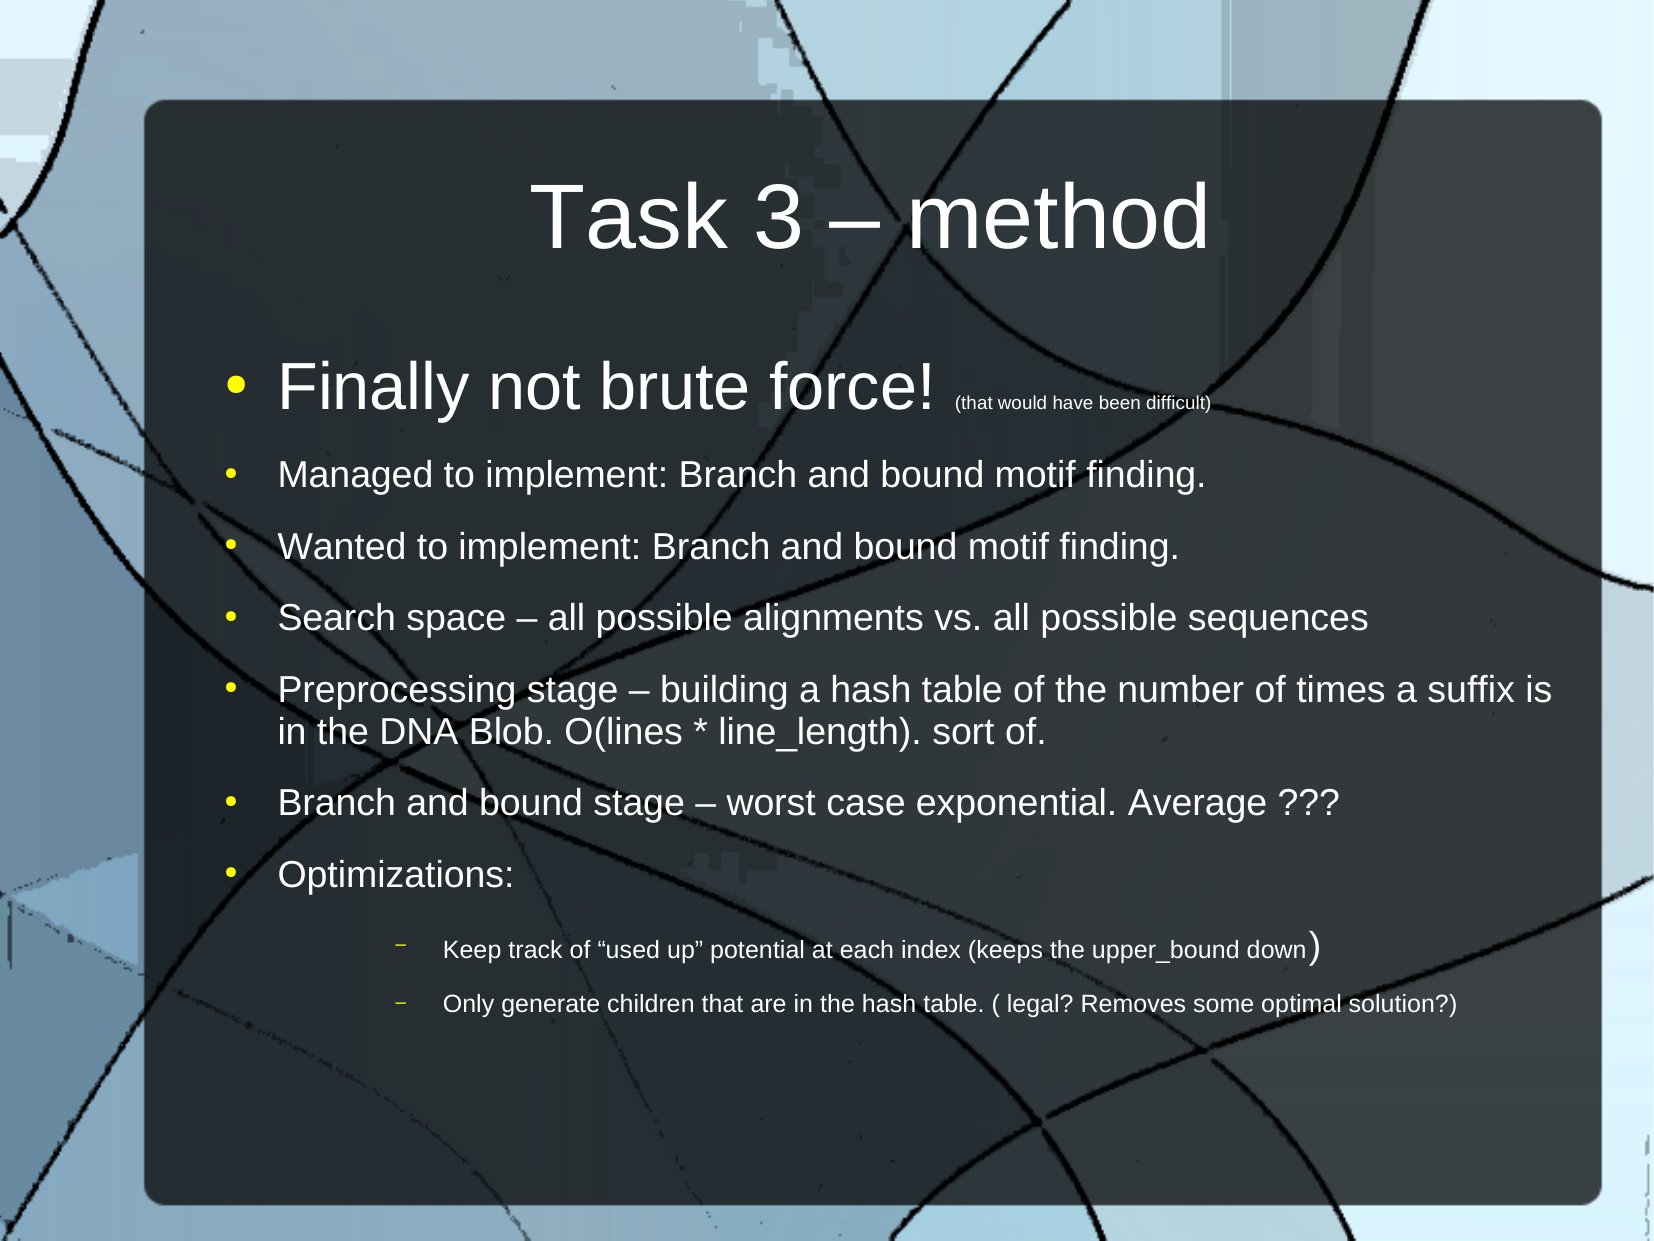

# Task 3 – method
Finally not brute force! (that would have been difficult)
Managed to implement: Branch and bound motif finding.
Wanted to implement: Branch and bound motif finding.
Search space – all possible alignments vs. all possible sequences
Preprocessing stage – building a hash table of the number of times a suffix is in the DNA Blob. O(lines * line_length). sort of.
Branch and bound stage – worst case exponential. Average ???
Optimizations:
Keep track of “used up” potential at each index (keeps the upper_bound down)
Only generate children that are in the hash table. ( legal? Removes some optimal solution?)